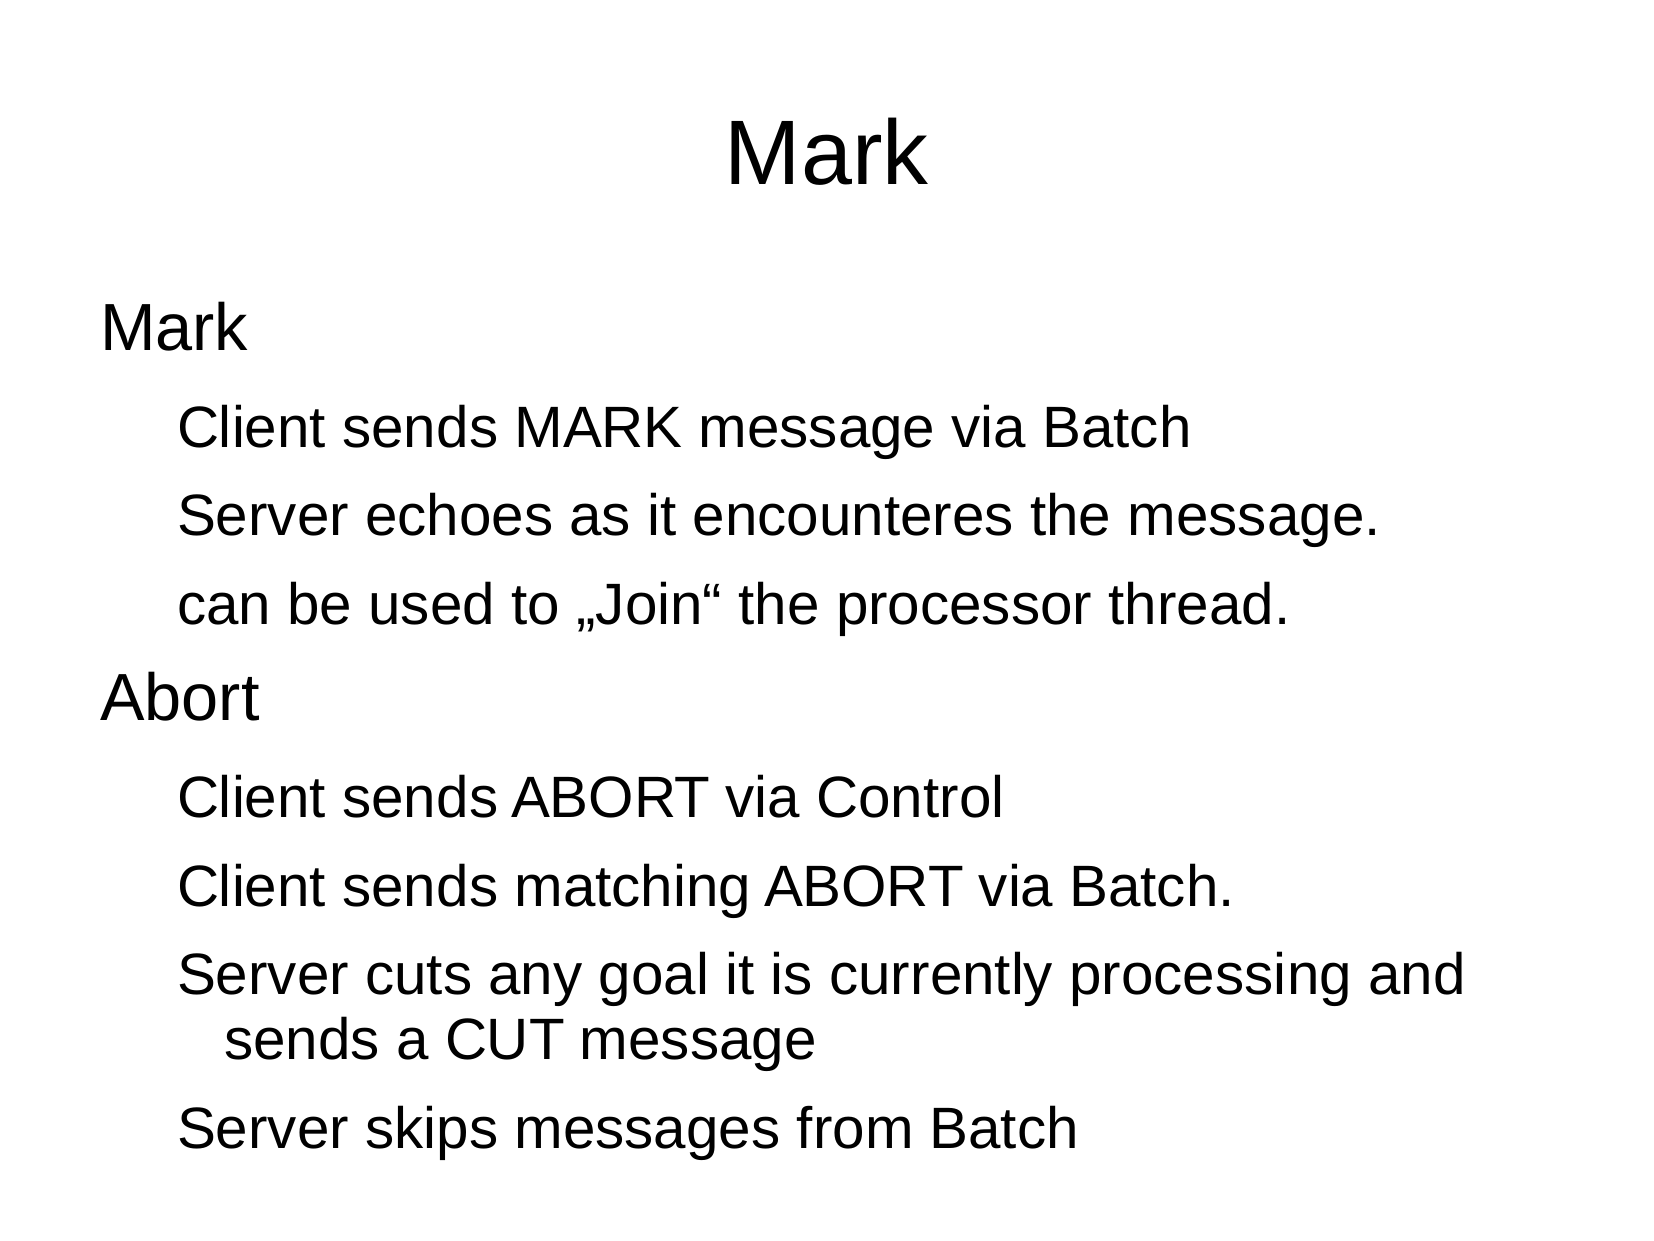

# Mark
Mark
Client sends MARK message via Batch
Server echoes as it encounteres the message.
can be used to „Join“ the processor thread.
Abort
Client sends ABORT via Control
Client sends matching ABORT via Batch.
Server cuts any goal it is currently processing and sends a CUT message
Server skips messages from Batch